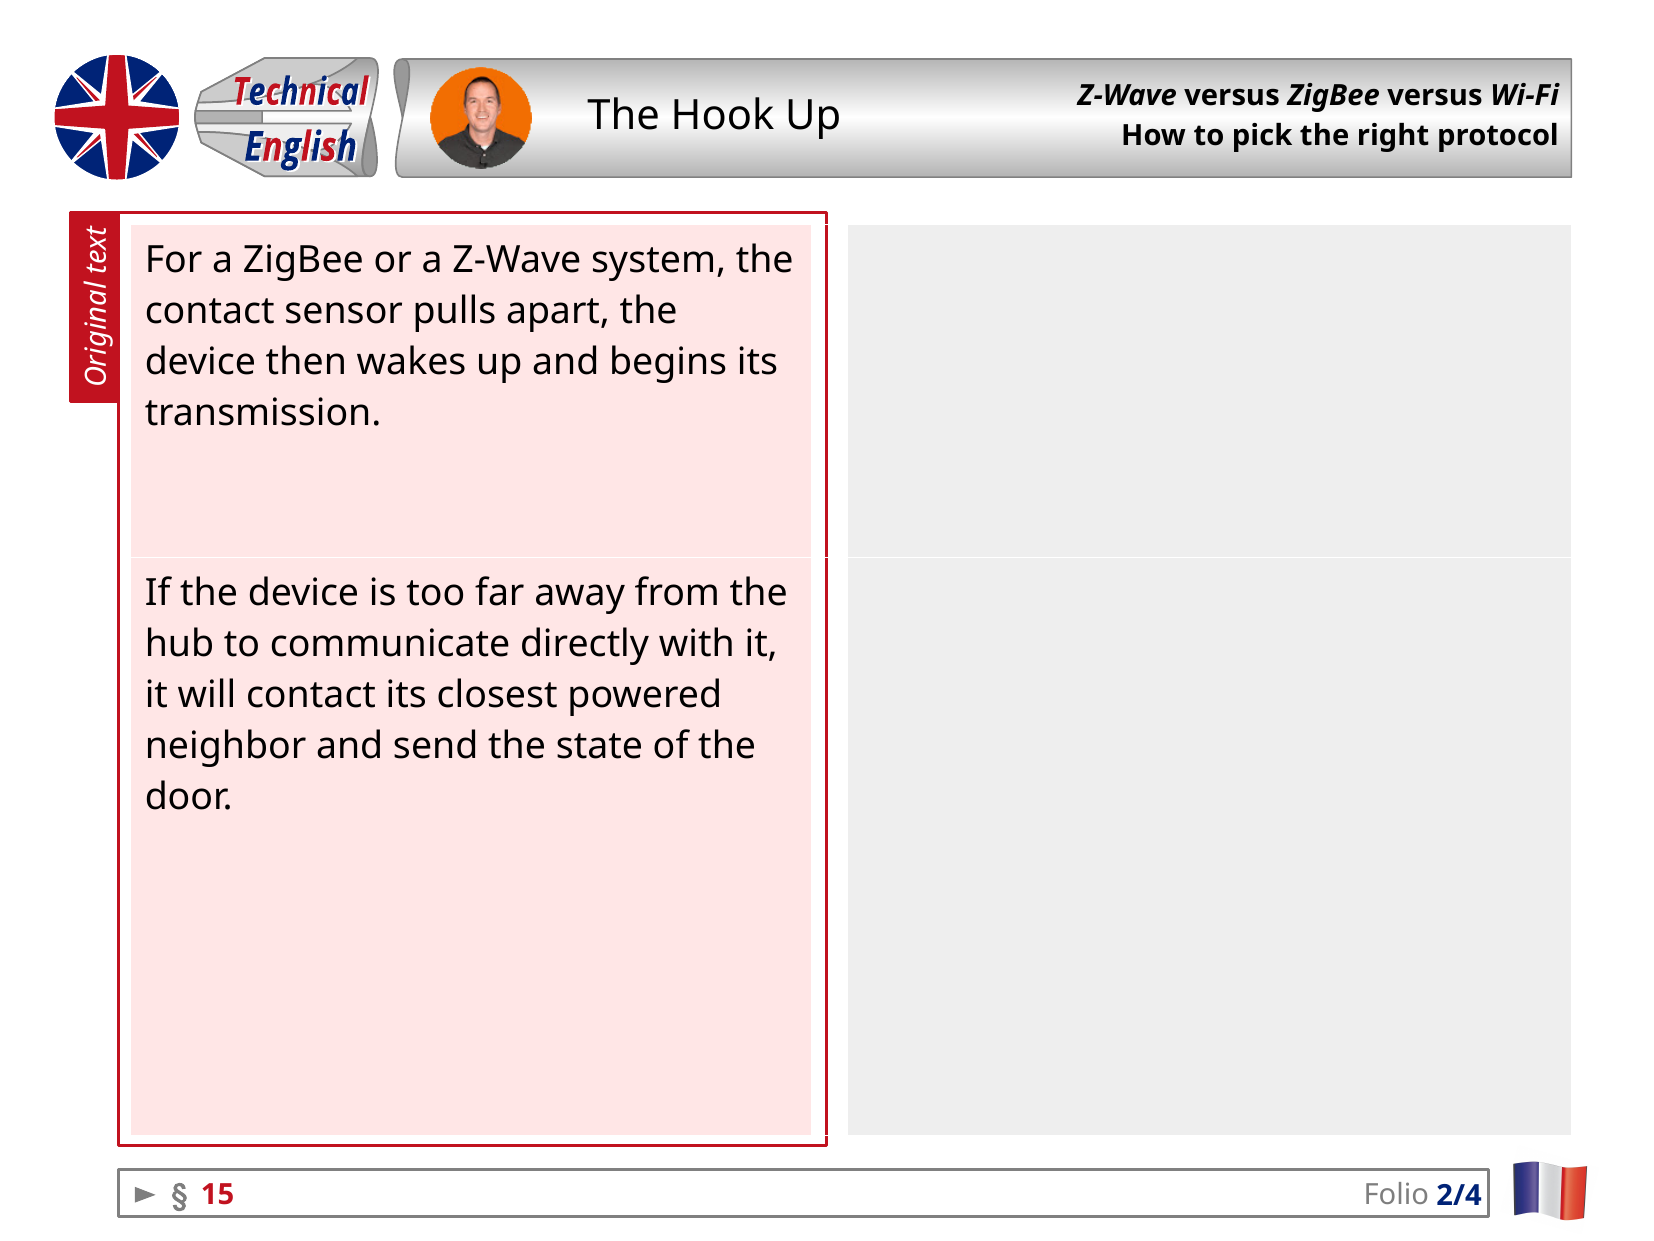

#
| For a ZigBee or a Z-Wave system, the contact sensor pulls apart, the device then wakes up and begins its transmission. | | |
| --- | --- | --- |
| If the device is too far away from the hub to communicate directly with it, it will contact its closest powered neighbor and send the state of the door. | | |
15
2/4